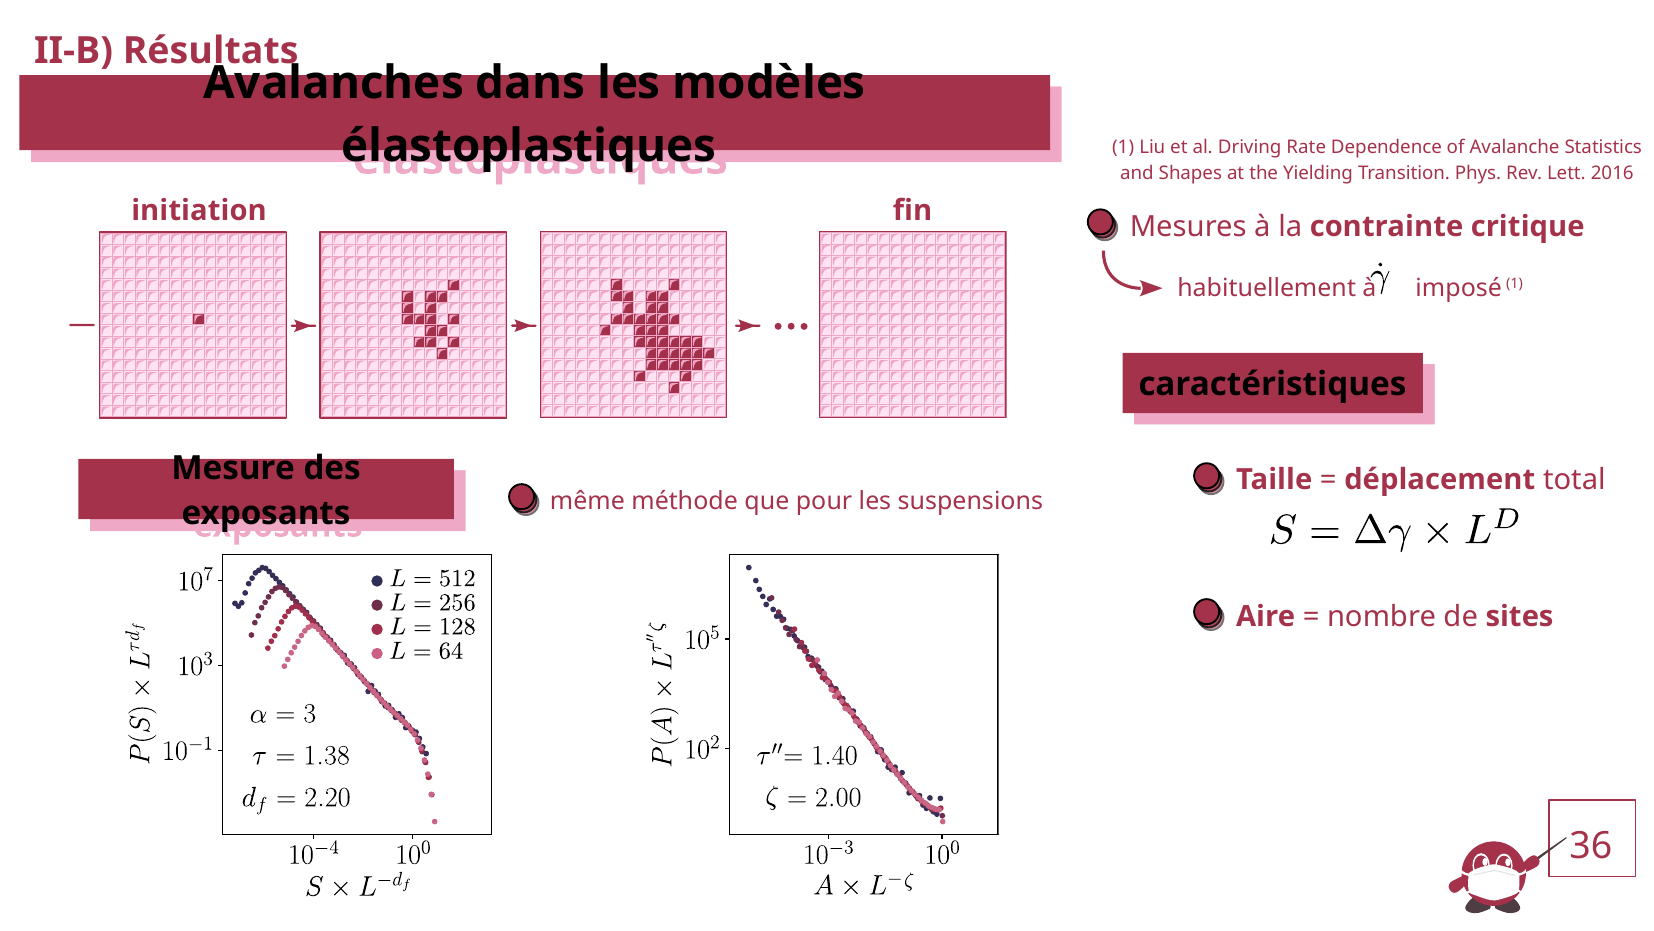

II-B) Résultats
Avalanches dans les modèles élastoplastiques
(1) Liu et al. Driving Rate Dependence of Avalanche Statistics and Shapes at the Yielding Transition. Phys. Rev. Lett. 2016
initiation
fin
 Mesures à la contrainte critique
habituellement à imposé (1)
caractéristiques
 Taille = déplacement total
Mesure des exposants
 même méthode que pour les suspensions
 Aire = nombre de sites